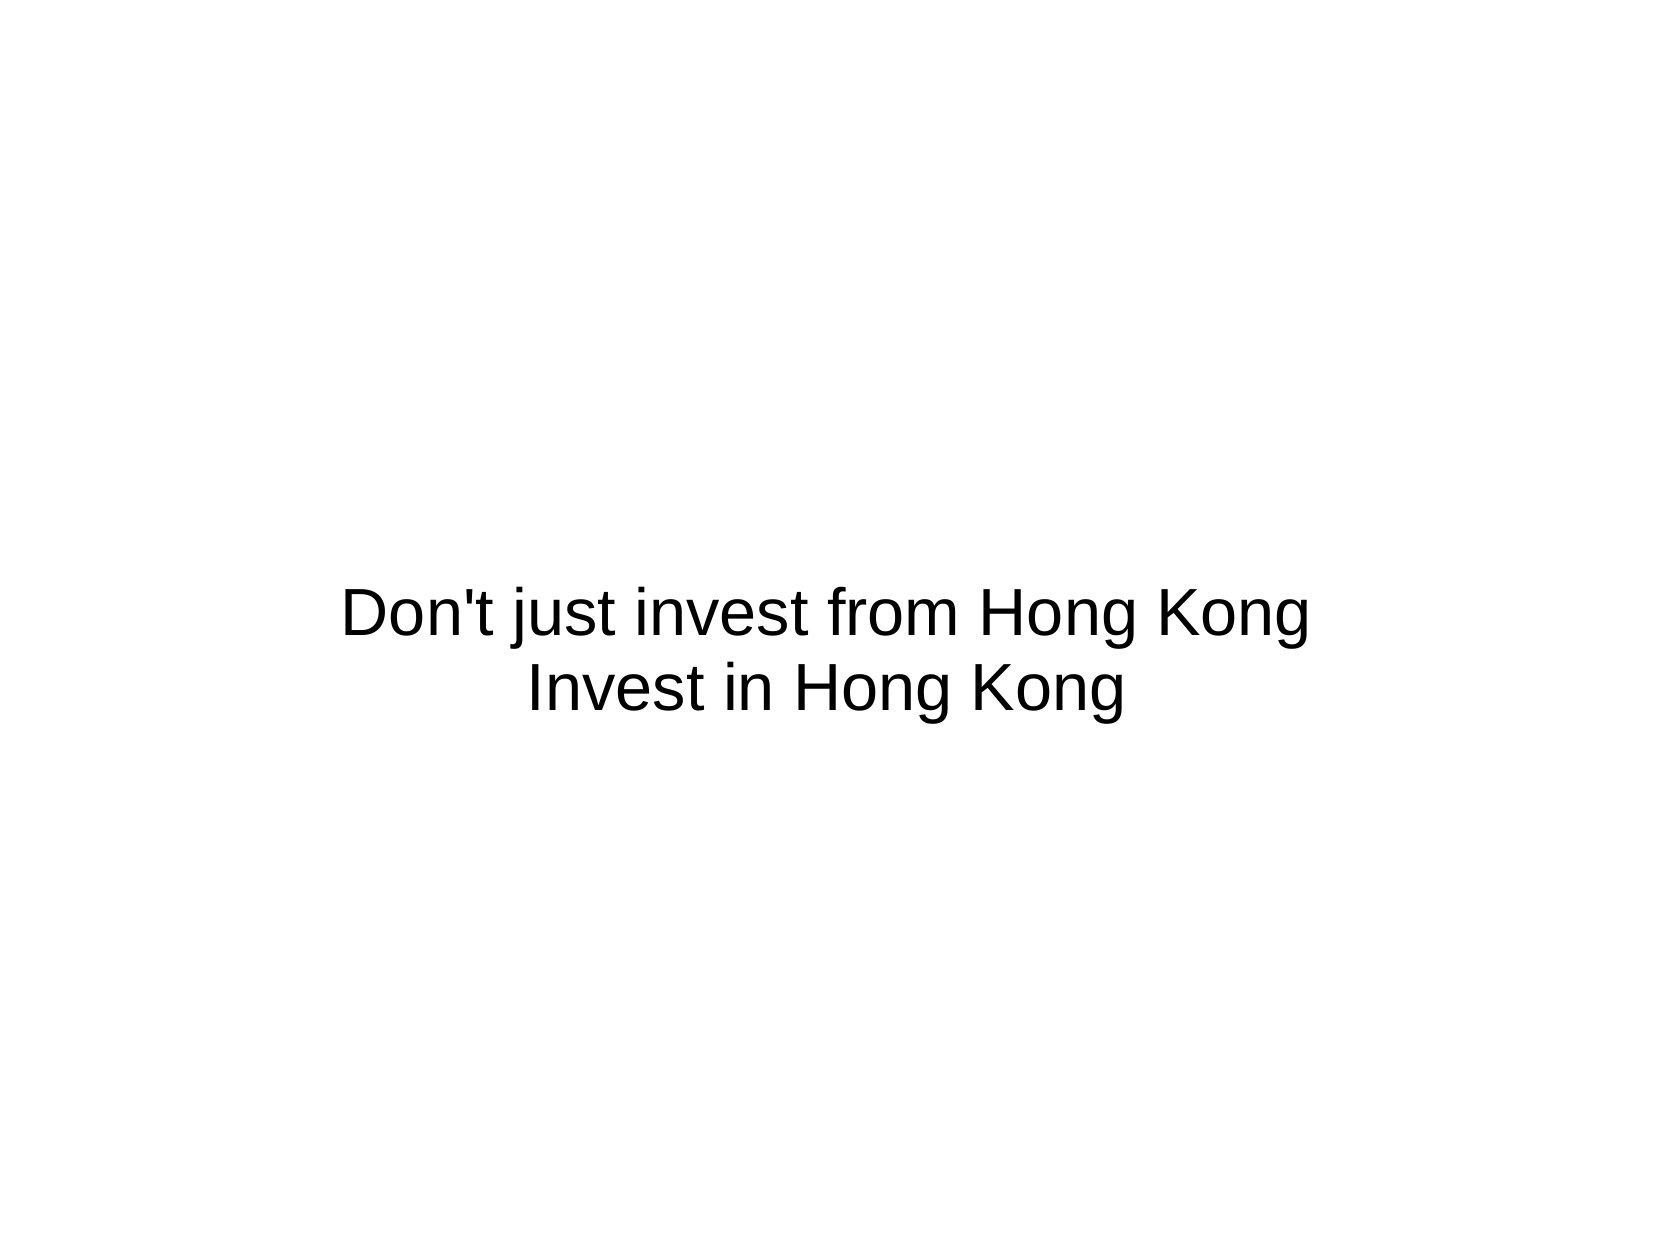

#
Don't just invest from Hong Kong
Invest in Hong Kong